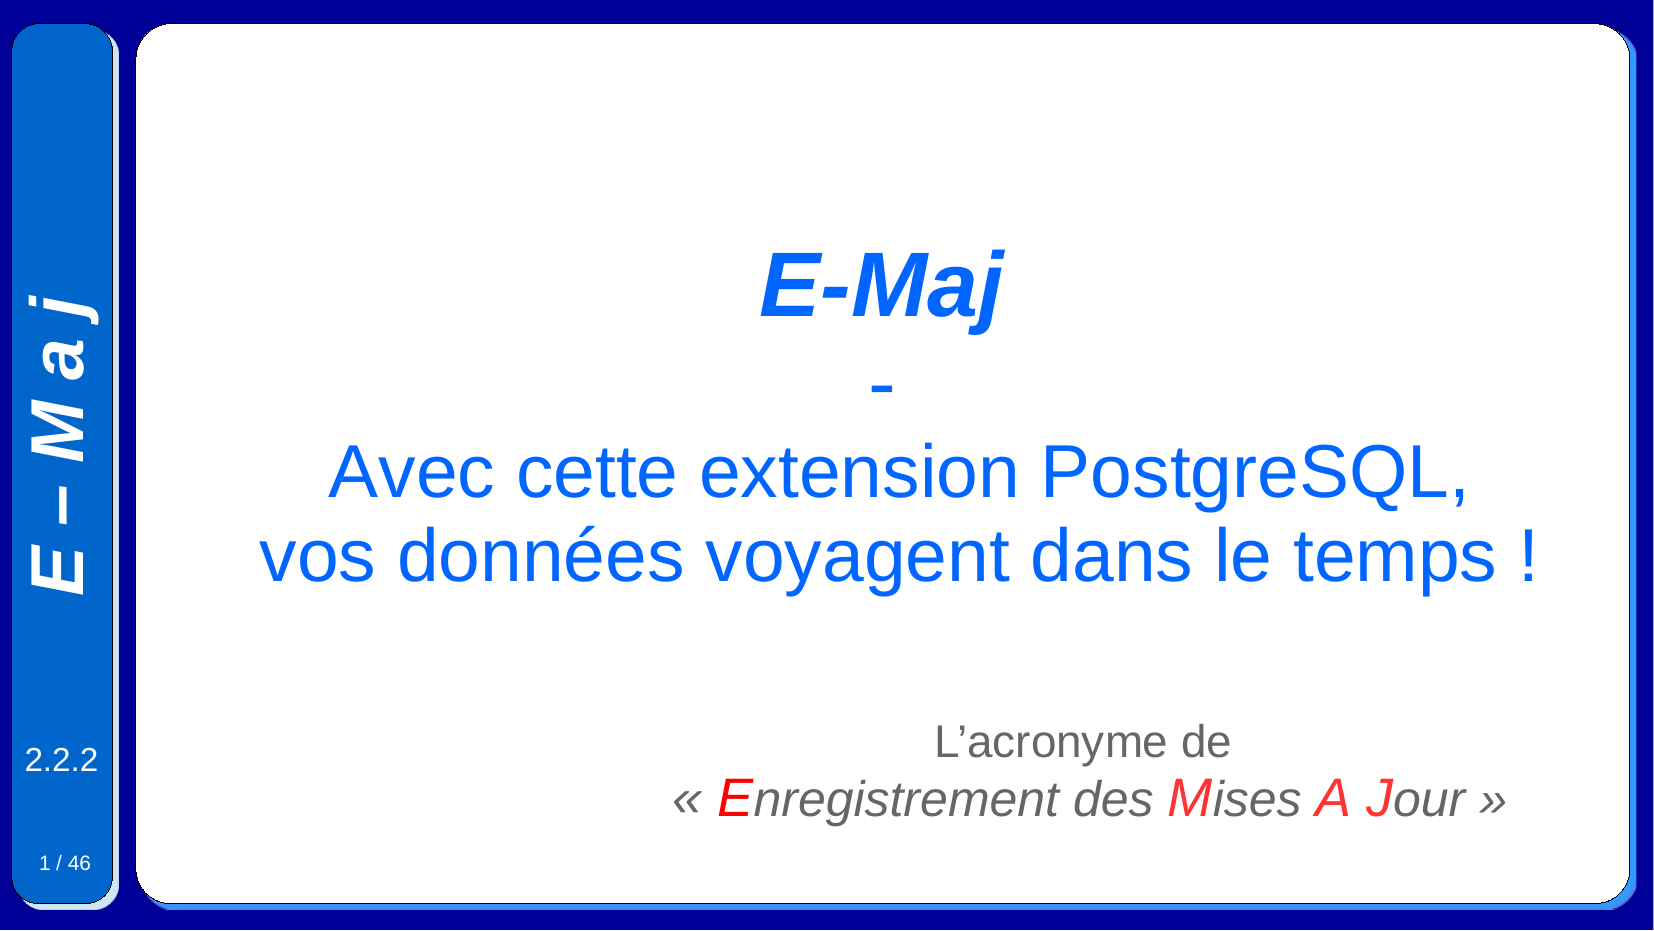

# E-Maj
-
Avec cette extension PostgreSQL,
vos données voyagent dans le temps !
L’acronyme de
« Enregistrement des Mises A Jour »